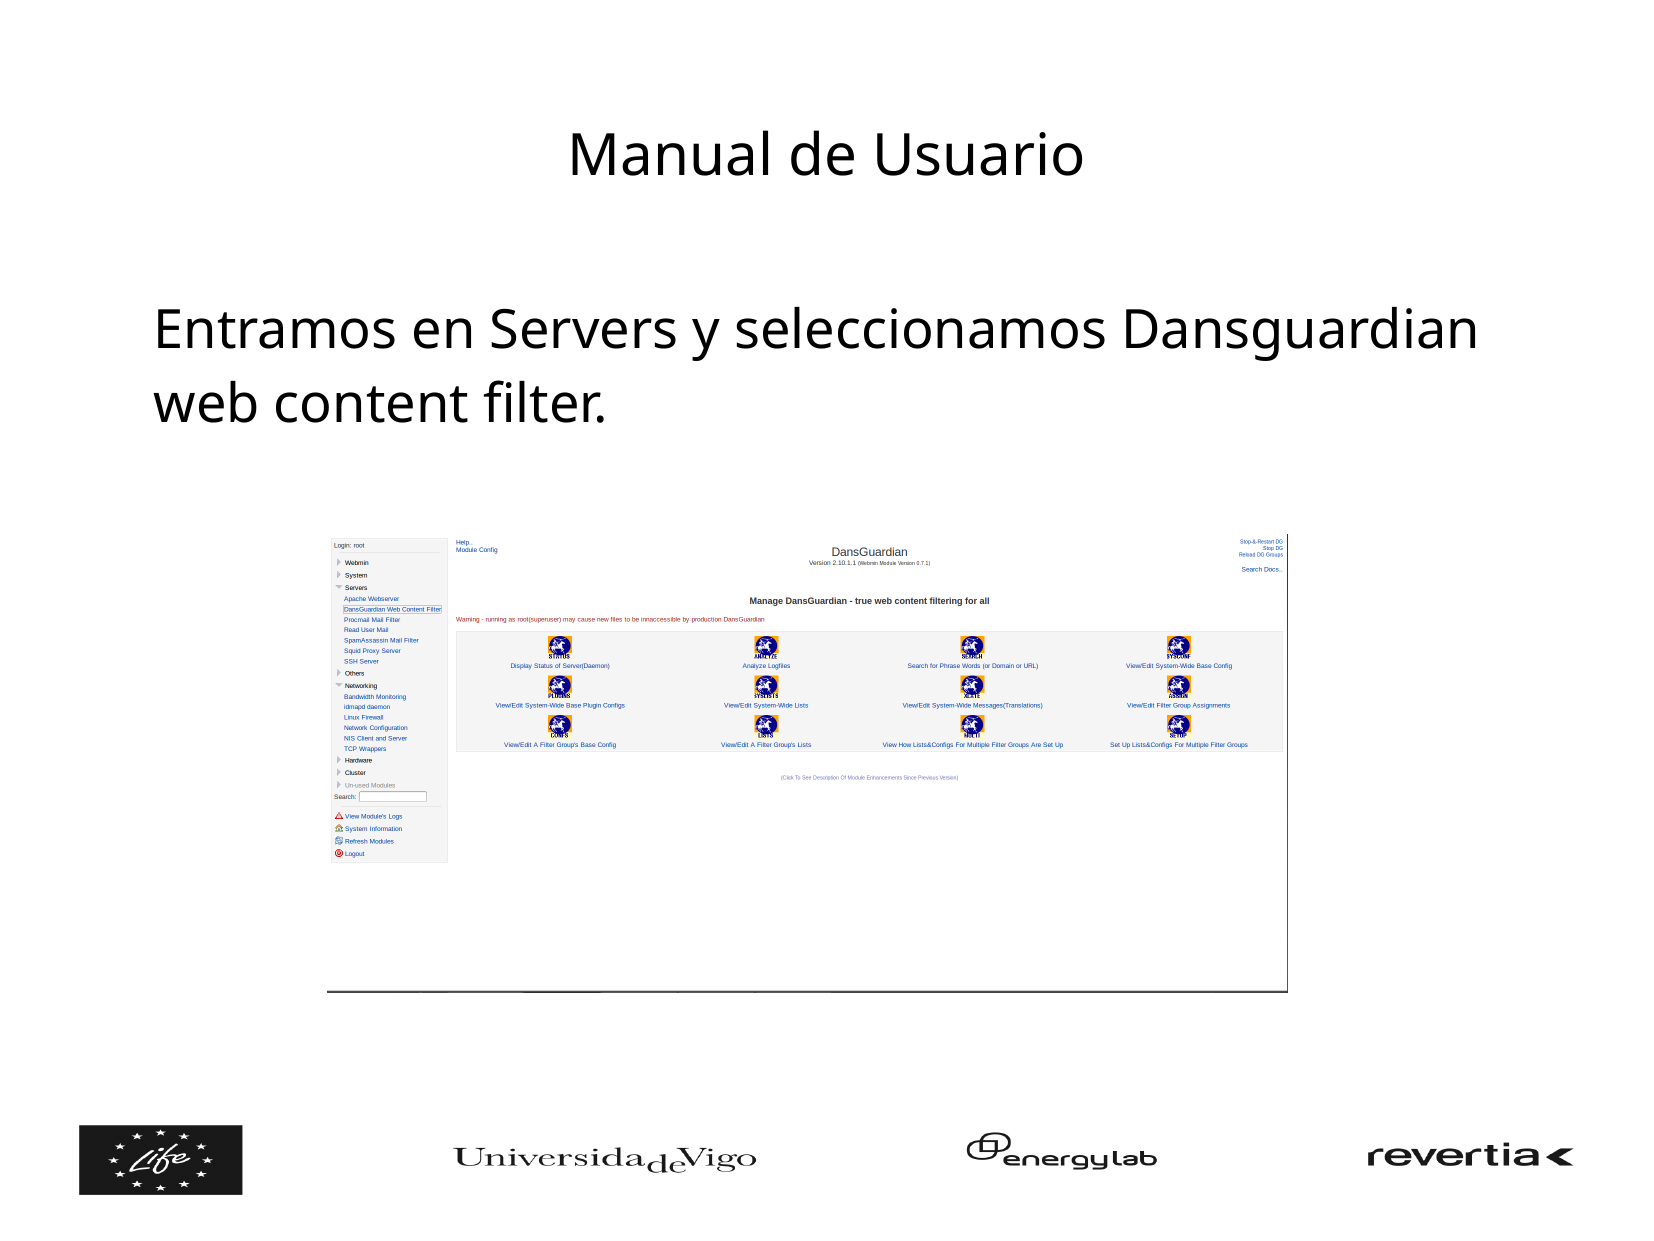

# Manual de Usuario
Entramos en Servers y seleccionamos Dansguardian web content filter.